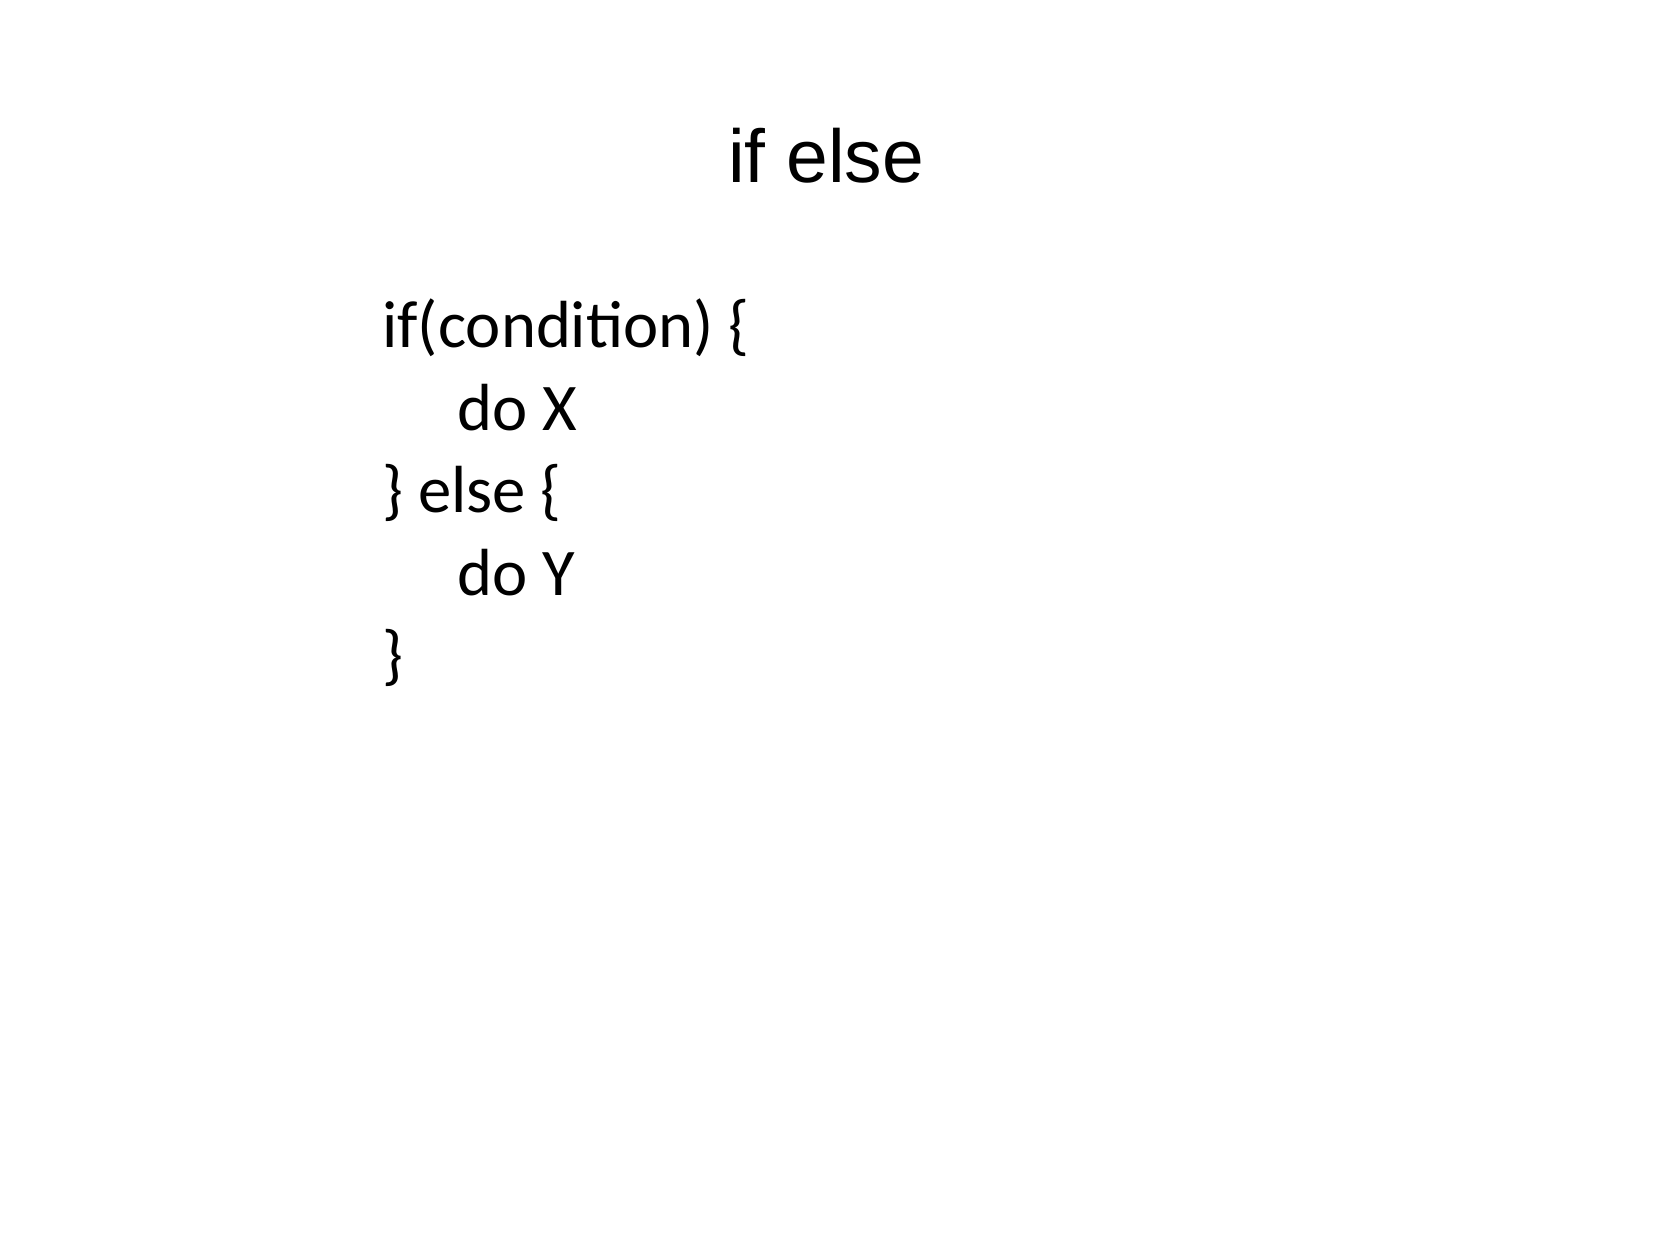

# if else
		if(condition) {
 			do X
		} else {
 			do Y
		}